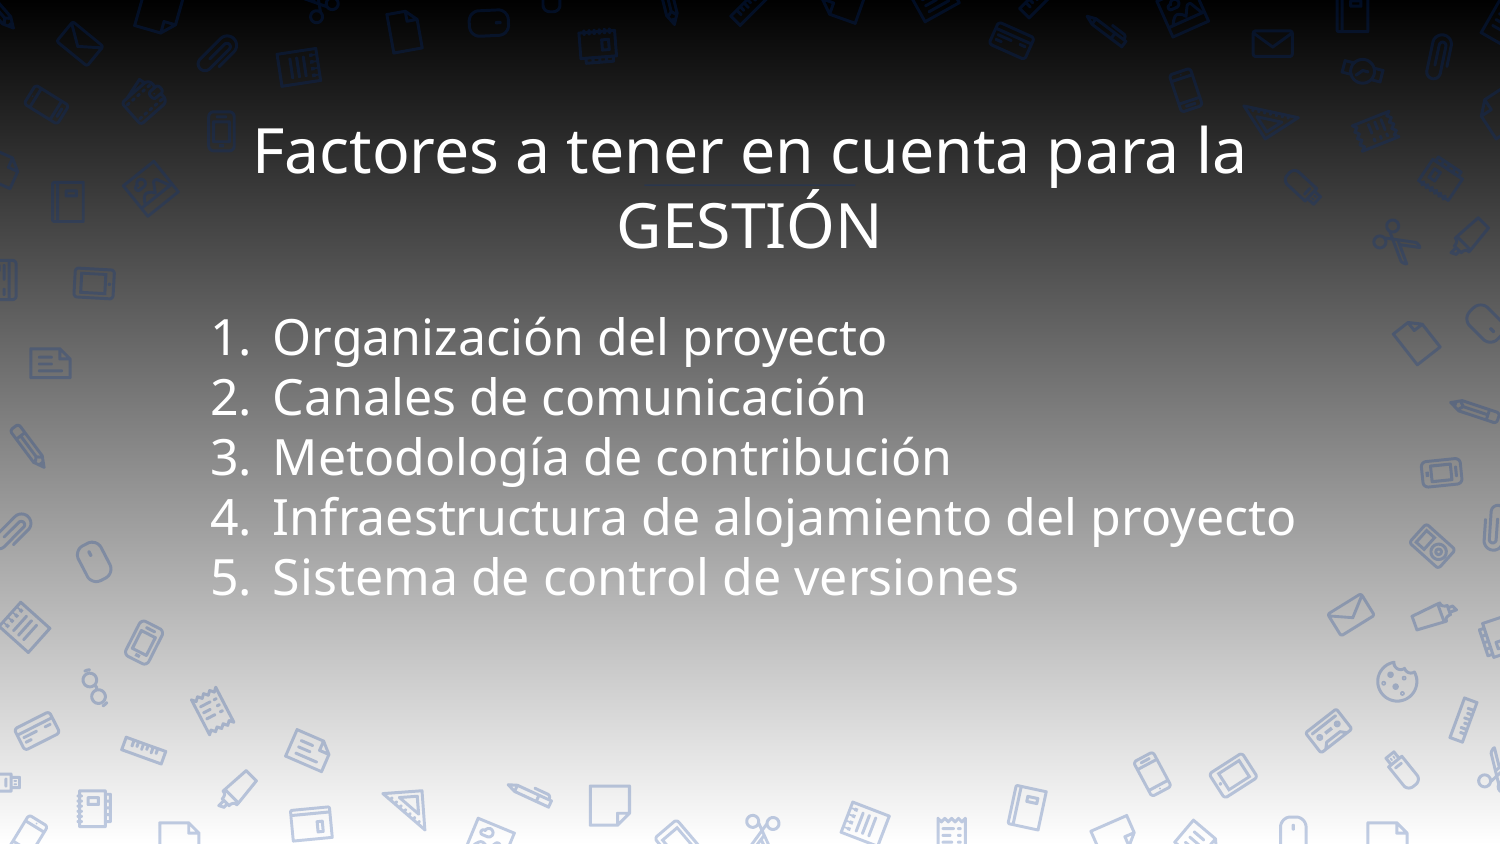

# Factores a tener en cuenta para la GESTIÓN
Organización del proyecto
Canales de comunicación
Metodología de contribución
Infraestructura de alojamiento del proyecto
Sistema de control de versiones